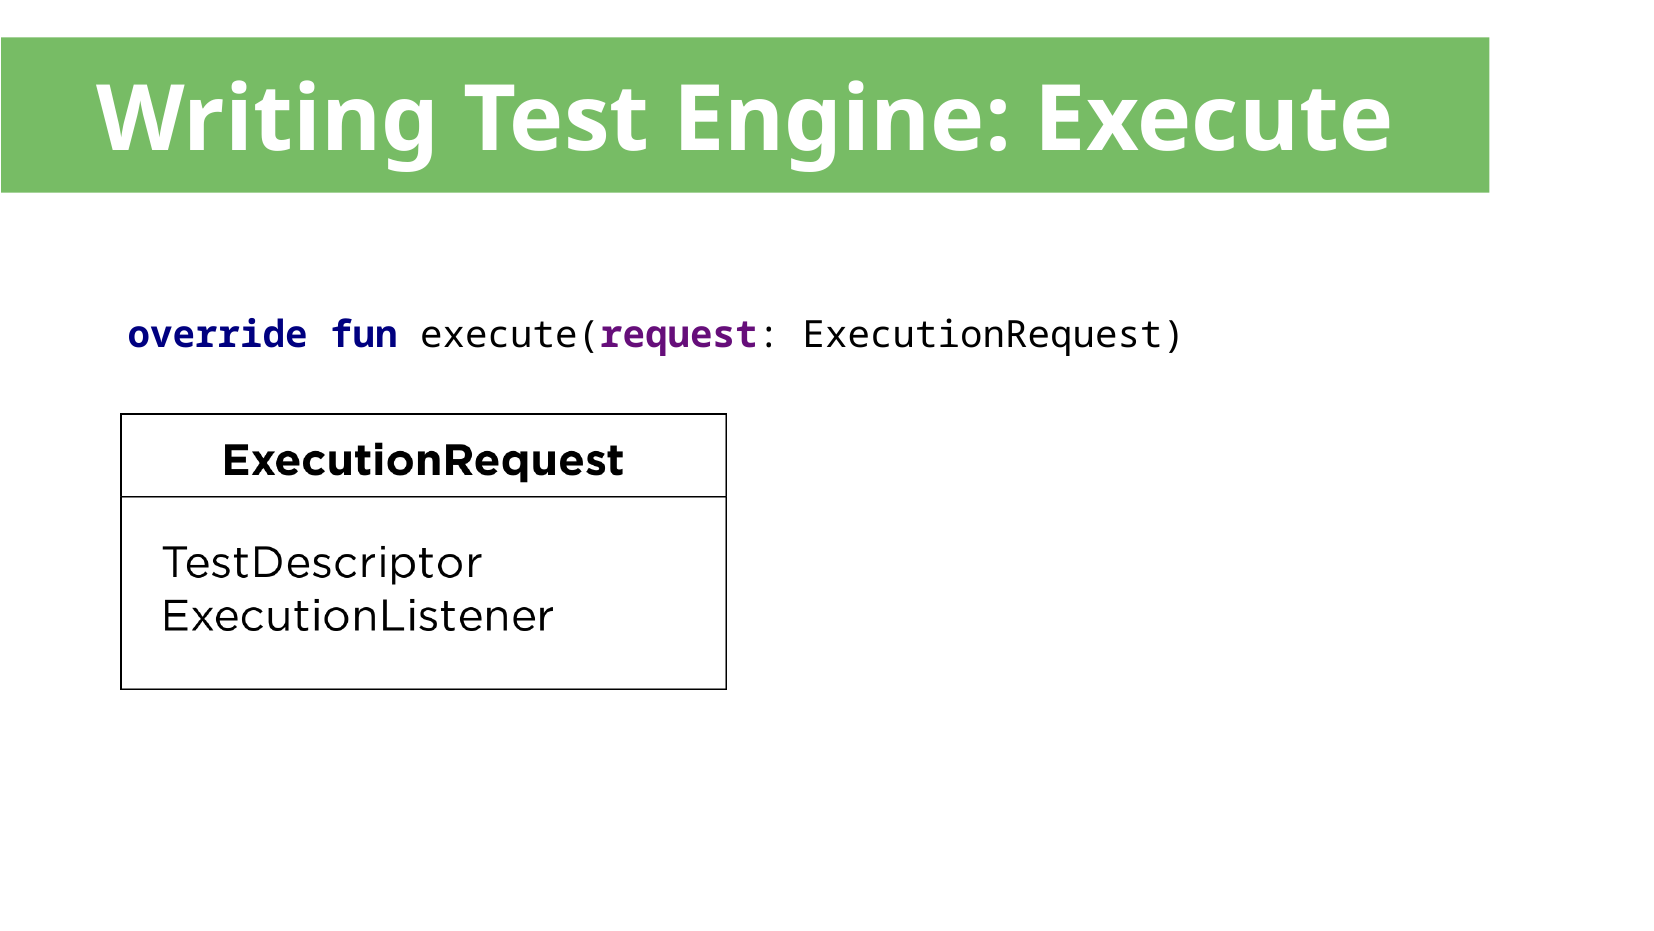

# Writing Test Engine: Execute
override fun execute(request: ExecutionRequest)